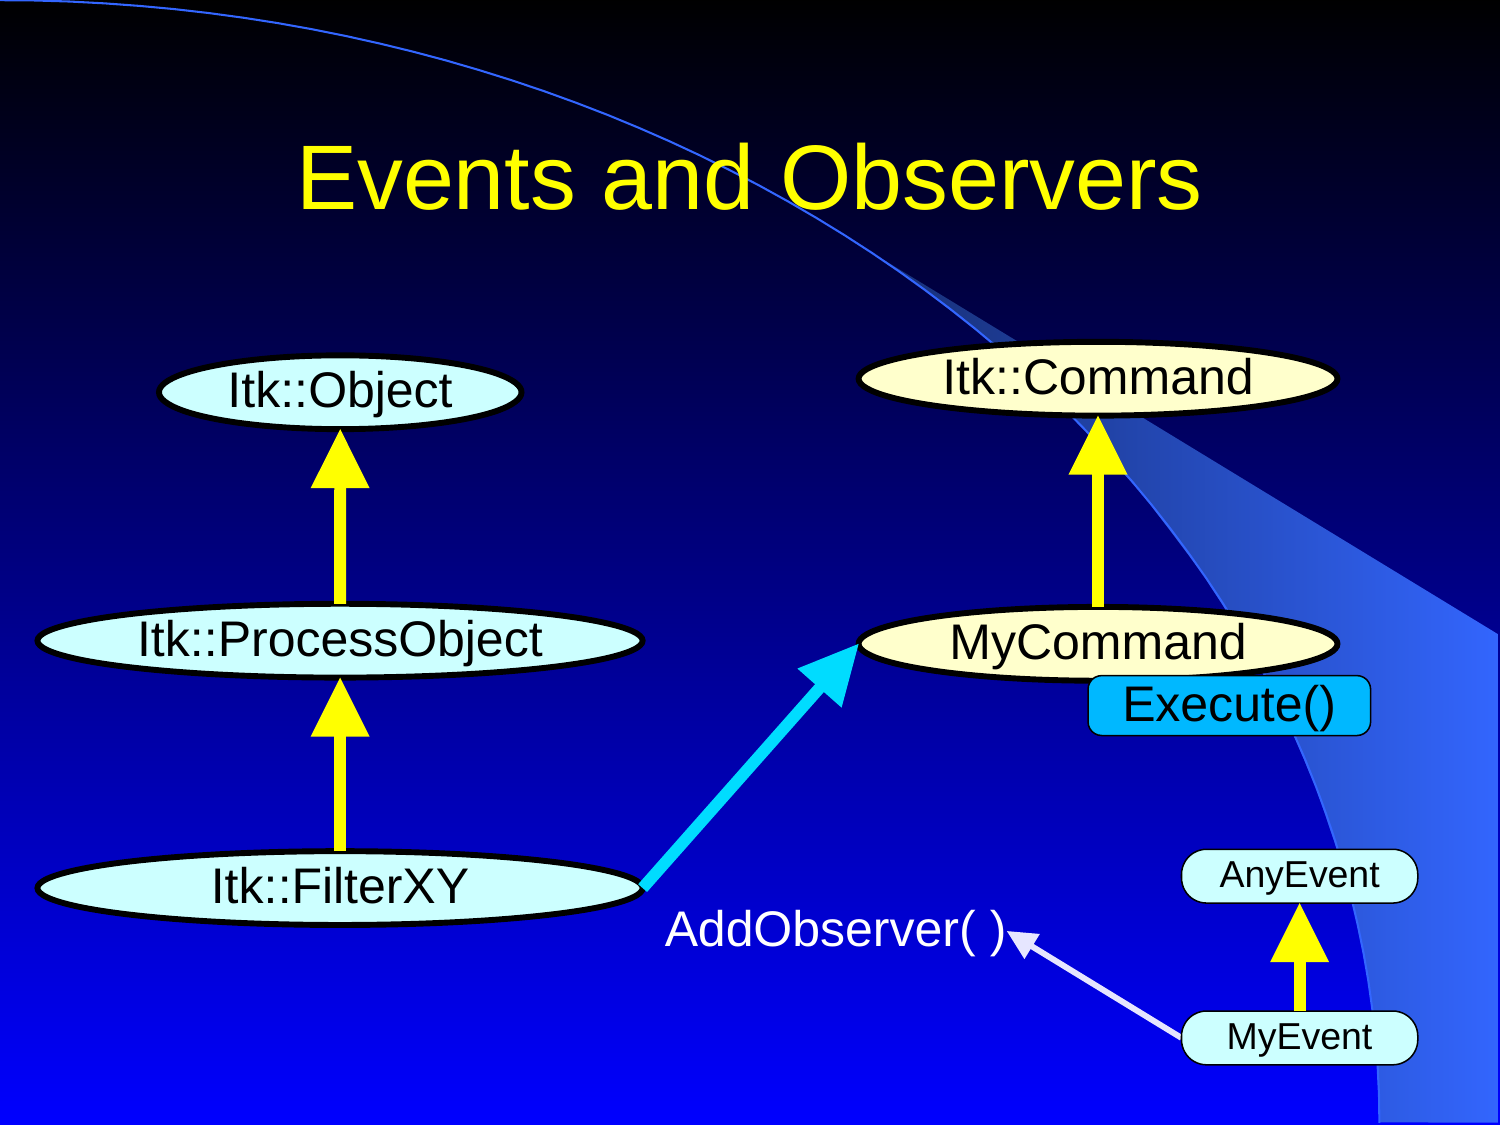

# Events and Observers
Itk::Command
Itk::Object
Itk::ProcessObject
MyCommand
Execute()
AnyEvent
Itk::FilterXY
AddObserver( )
MyEvent